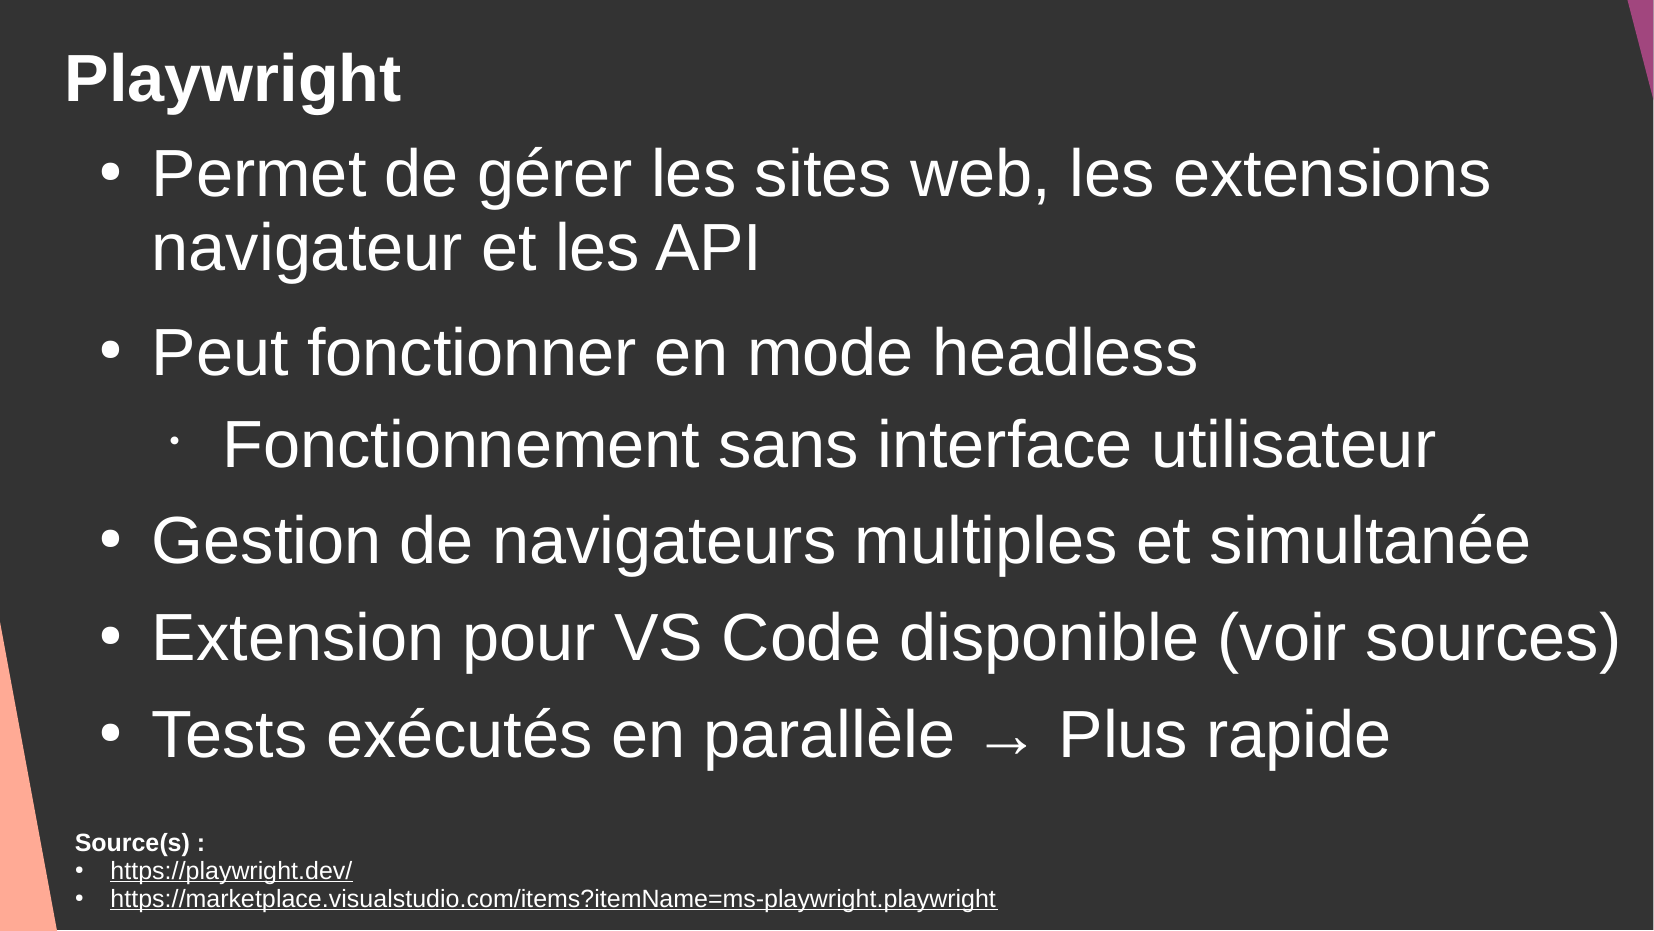

# Playwright
Permet de gérer les sites web, les extensions navigateur et les API
Peut fonctionner en mode headless
Fonctionnement sans interface utilisateur
Gestion de navigateurs multiples et simultanée
Extension pour VS Code disponible (voir sources)
Tests exécutés en parallèle → Plus rapide
Source(s) :
https://playwright.dev/
https://marketplace.visualstudio.com/items?itemName=ms-playwright.playwright